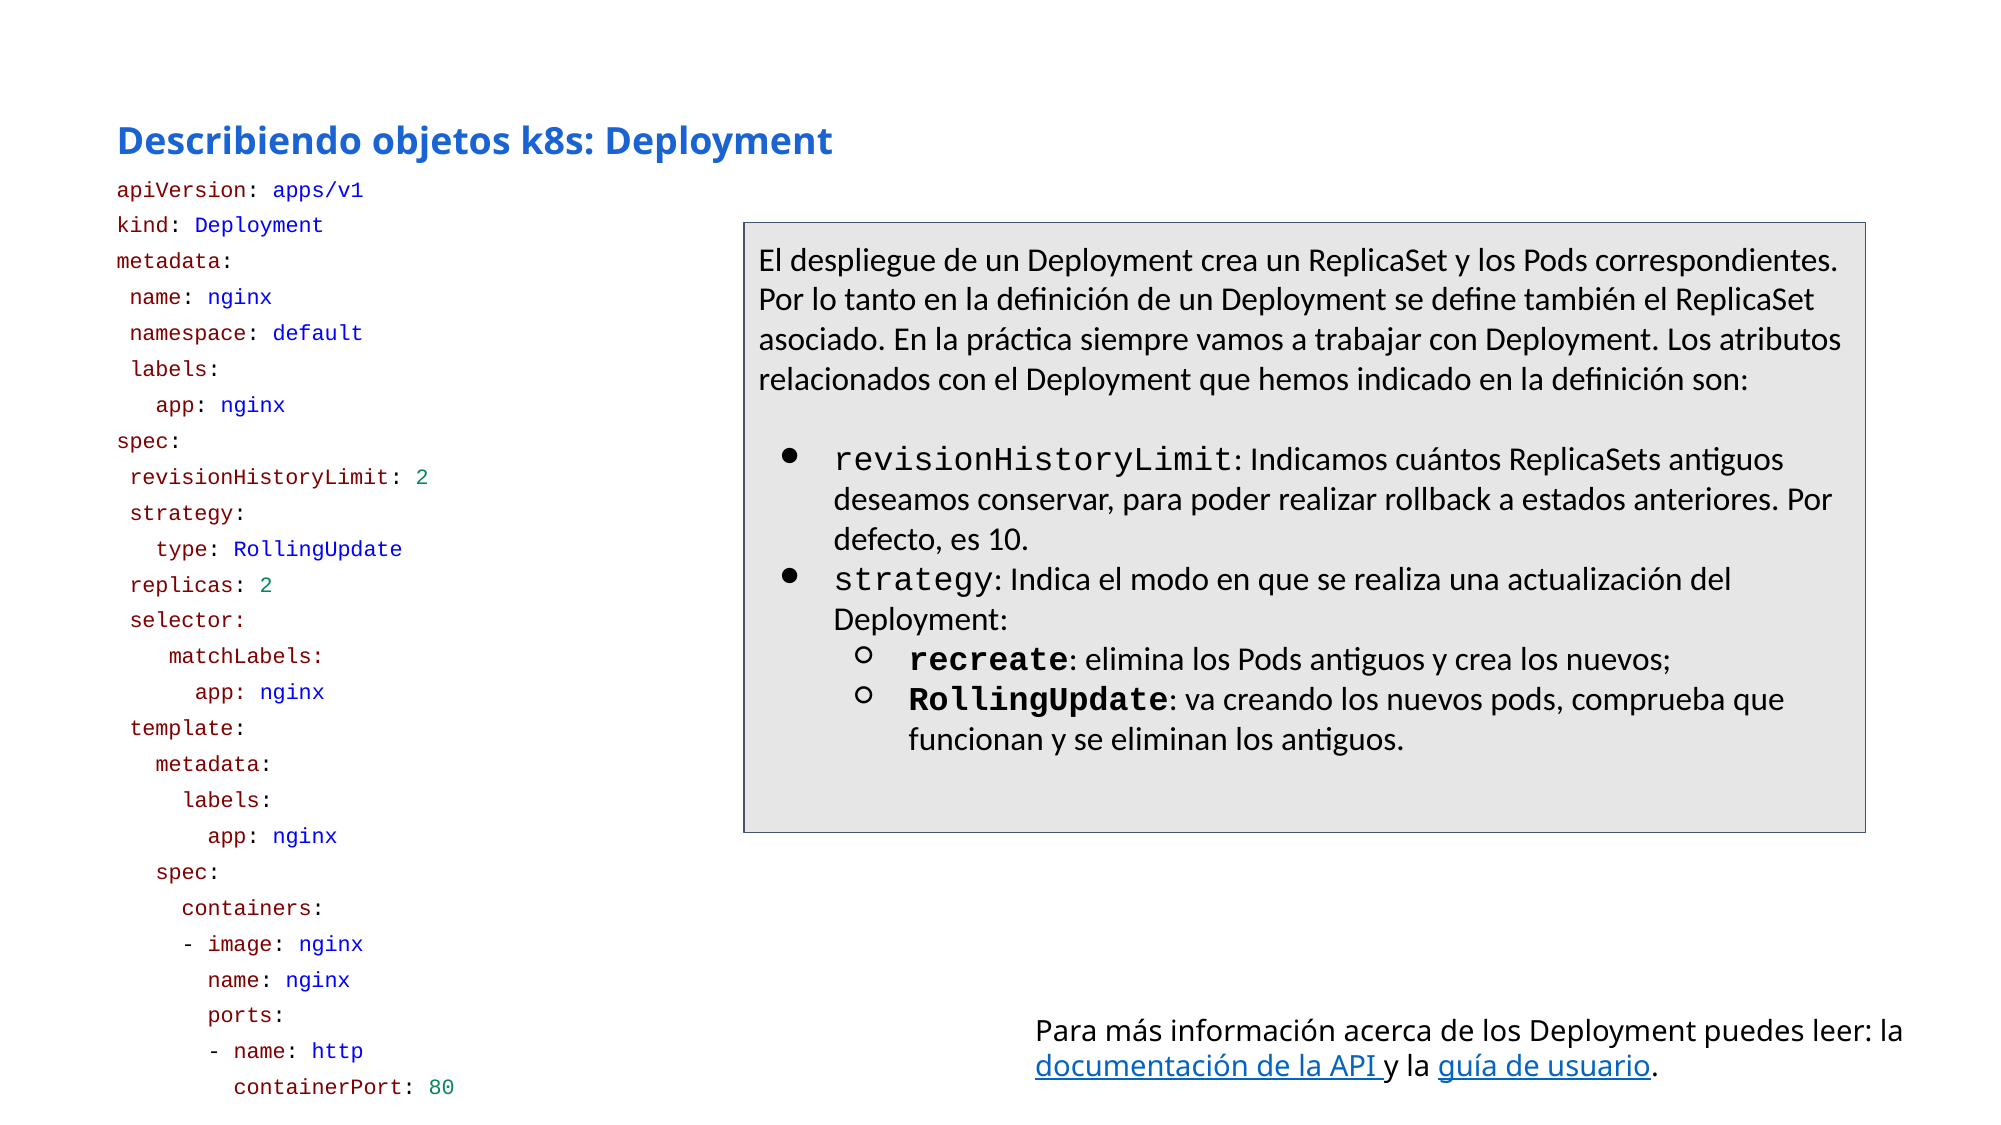

Describiendo objetos k8s: Deployment
apiVersion: apps/v1
kind: Deployment
metadata:
 name: nginx
 namespace: default
 labels:
 app: nginx
spec:
 revisionHistoryLimit: 2
 strategy:
 type: RollingUpdate
 replicas: 2
 selector:
 matchLabels:
 app: nginx
 template:
 metadata:
 labels:
 app: nginx
 spec:
 containers:
 - image: nginx
 name: nginx
 ports:
 - name: http
 containerPort: 80
El despliegue de un Deployment crea un ReplicaSet y los Pods correspondientes. Por lo tanto en la definición de un Deployment se define también el ReplicaSet asociado. En la práctica siempre vamos a trabajar con Deployment. Los atributos relacionados con el Deployment que hemos indicado en la definición son:
revisionHistoryLimit: Indicamos cuántos ReplicaSets antiguos deseamos conservar, para poder realizar rollback a estados anteriores. Por defecto, es 10.
strategy: Indica el modo en que se realiza una actualización del Deployment:
recreate: elimina los Pods antiguos y crea los nuevos;
RollingUpdate: va creando los nuevos pods, comprueba que funcionan y se eliminan los antiguos.
Para más información acerca de los Deployment puedes leer: la documentación de la API y la guía de usuario.